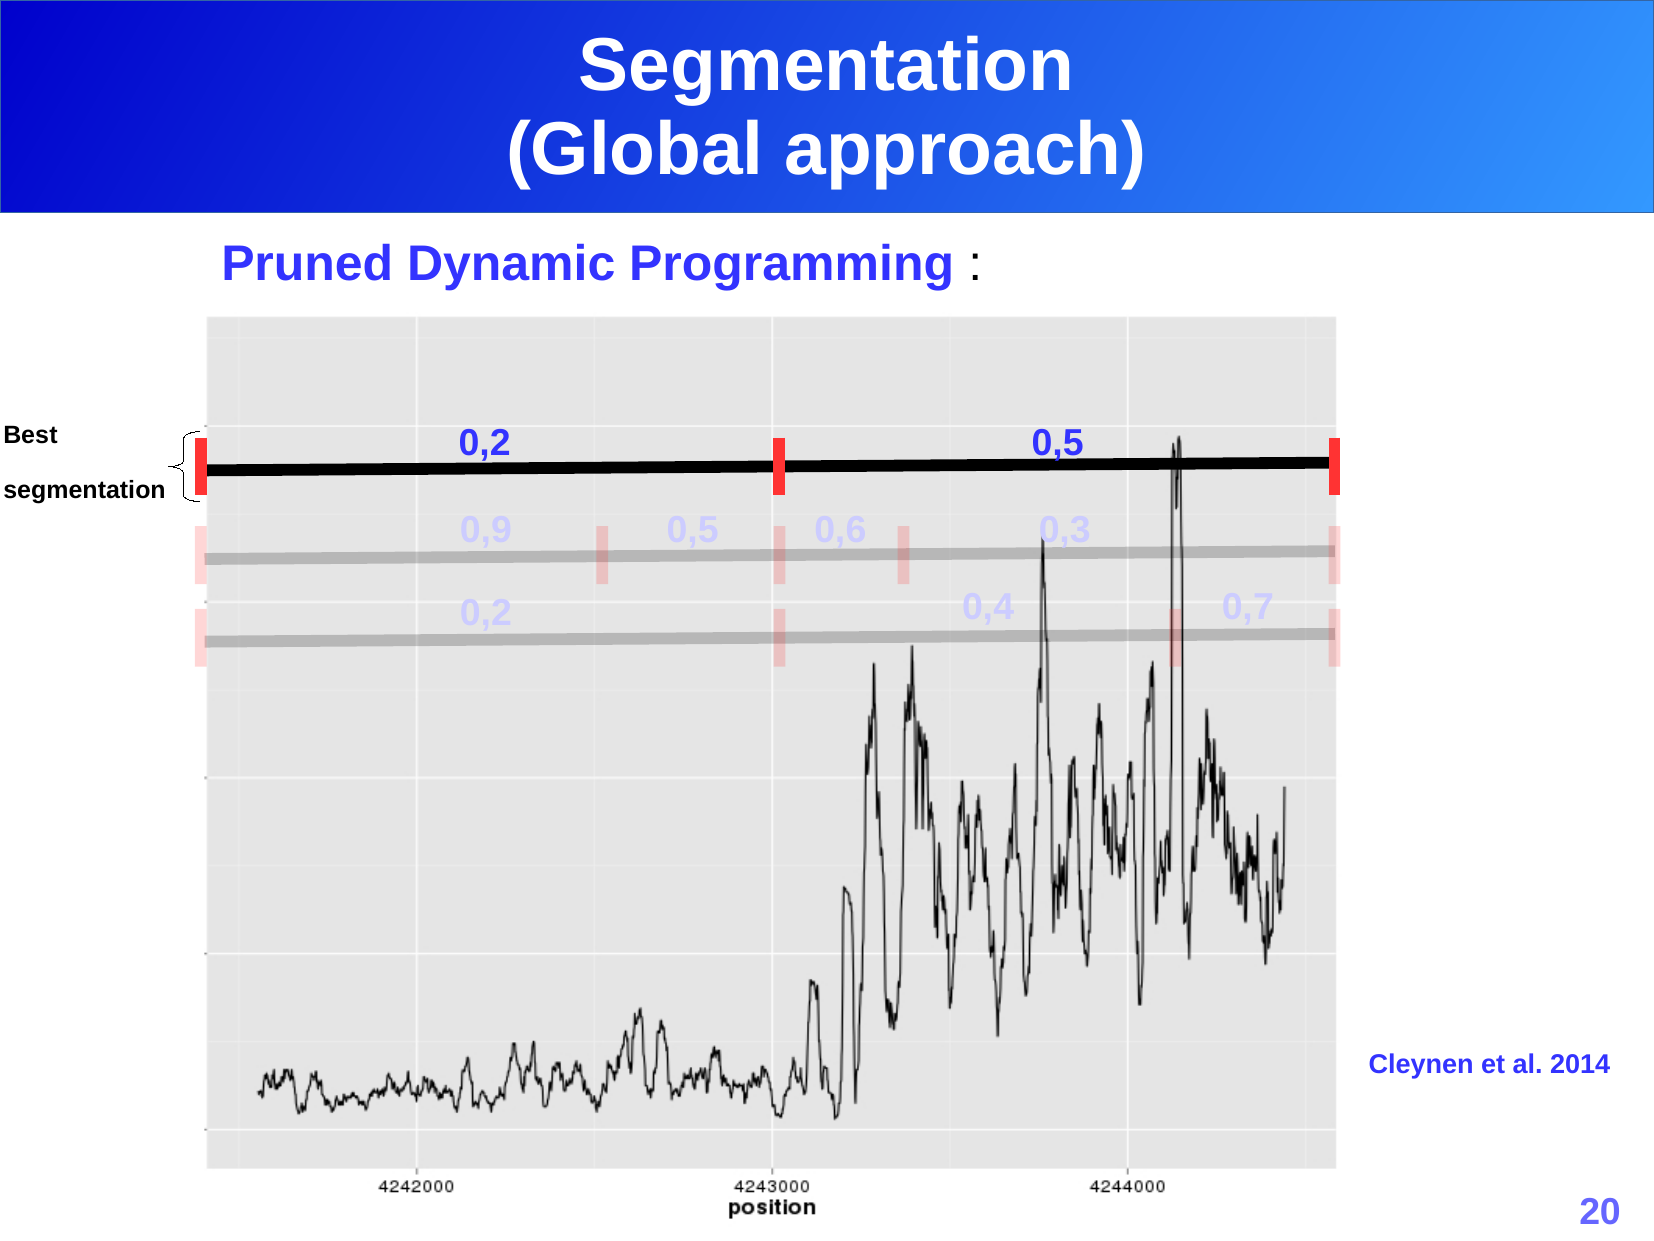

# Segmentation (Global approach)
Pruned Dynamic Programming :
Best
segmentation
0,2
0,5
0,9
0,5
0,6
0,3
0,4
0,7
0,2
Cleynen et al. 2014
20